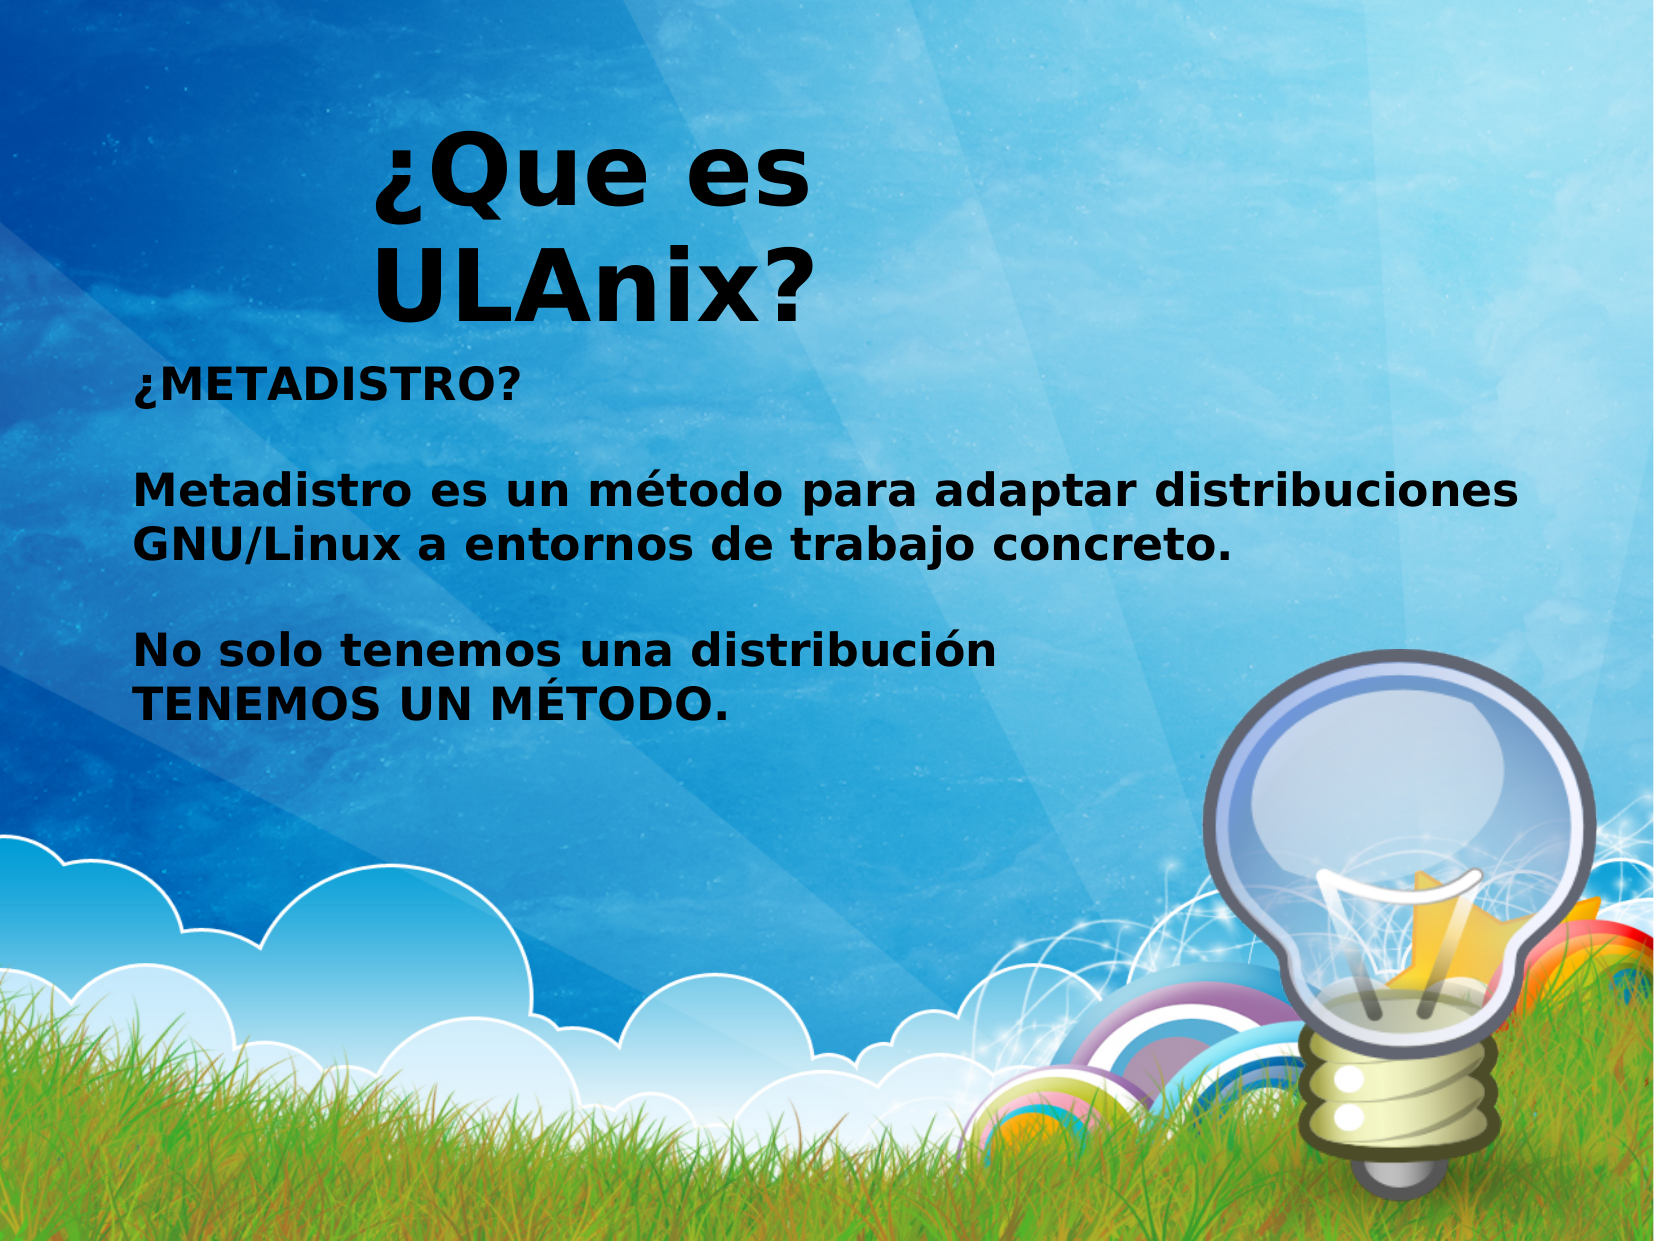

¿Que es ULAnix?
¿METADISTRO?
Metadistro es un método para adaptar distribuciones GNU/Linux a entornos de trabajo concreto.
No solo tenemos una distribución
TENEMOS UN MÉTODO.